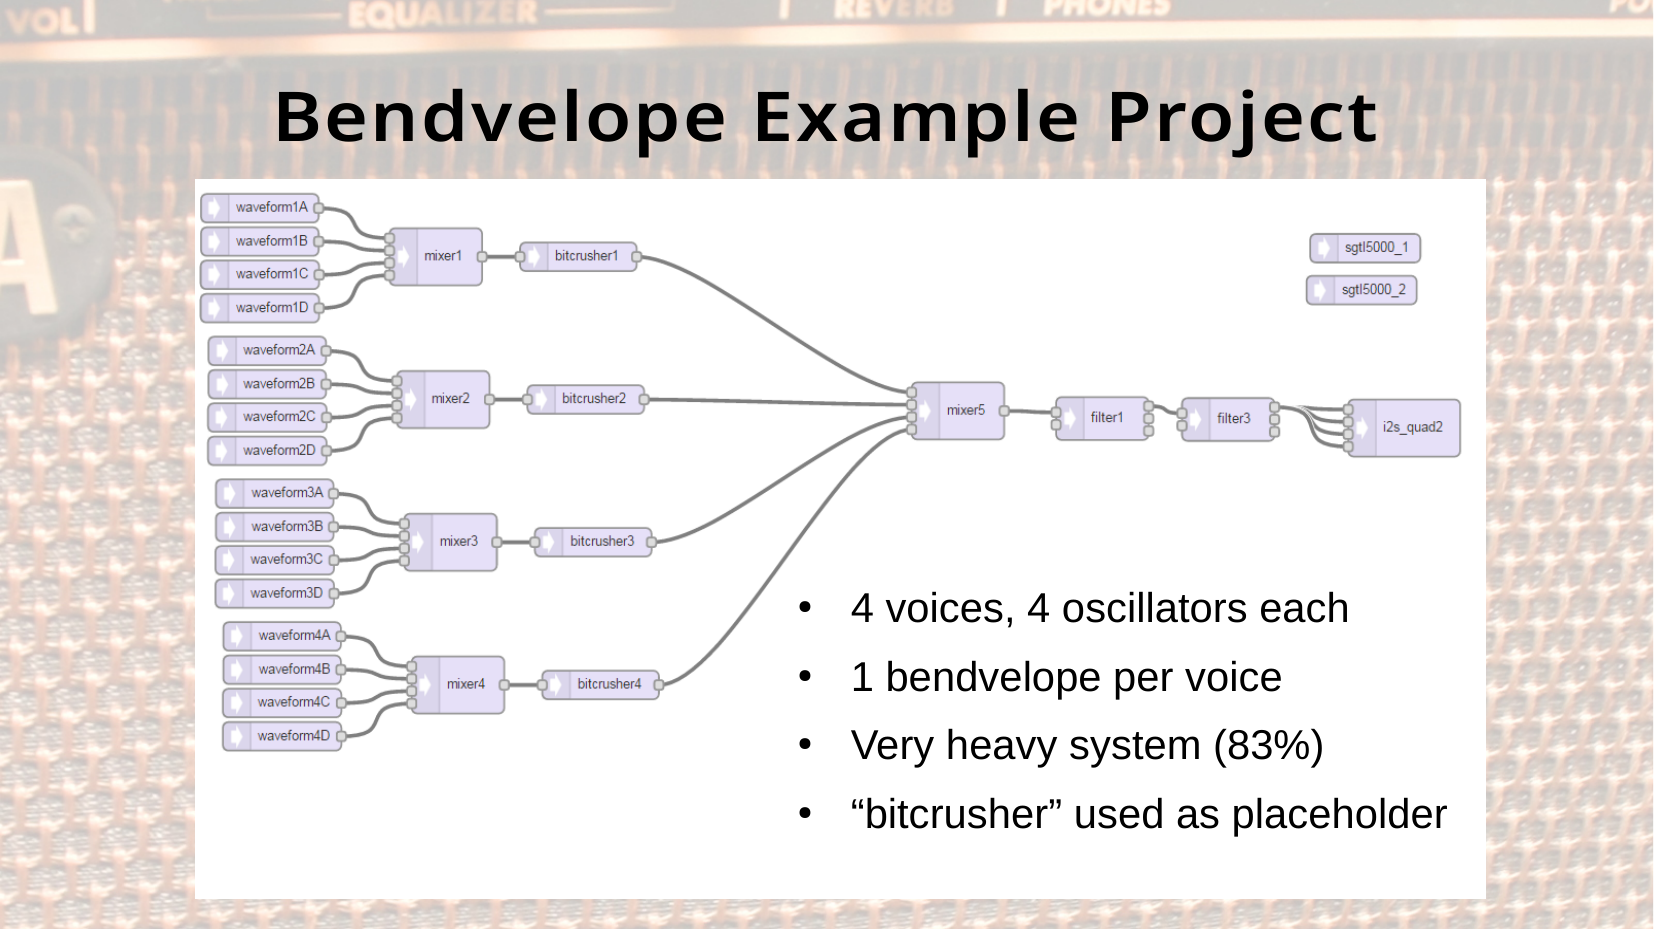

# Bendvelope Example Project
4 voices, 4 oscillators each
1 bendvelope per voice
Very heavy system (83%)
“bitcrusher” used as placeholder